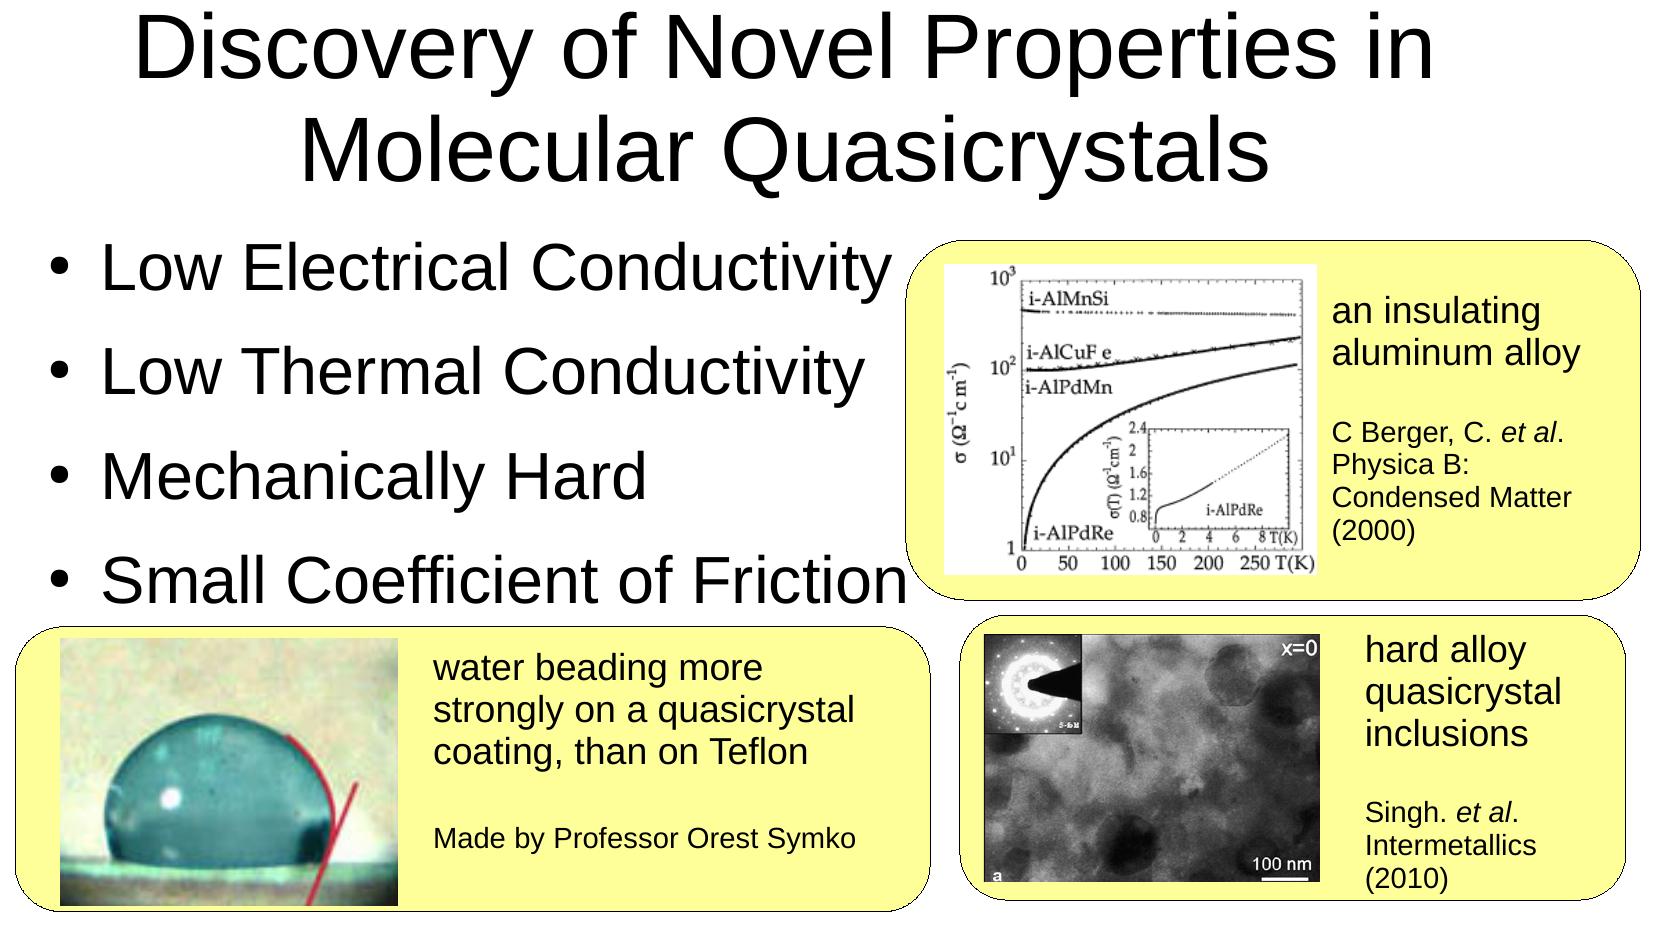

# Discovery of Novel Properties in Molecular Quasicrystals
Low Electrical Conductivity
Low Thermal Conductivity
Mechanically Hard
Small Coefficient of Friction
an insulating
aluminum alloy
C Berger, C. et al.
Physica B:
Condensed Matter
(2000)
hard alloy
quasicrystal
inclusions
Singh. et al.
Intermetallics
(2010)
water beading more
strongly on a quasicrystal
coating, than on Teflon
Made by Professor Orest Symko